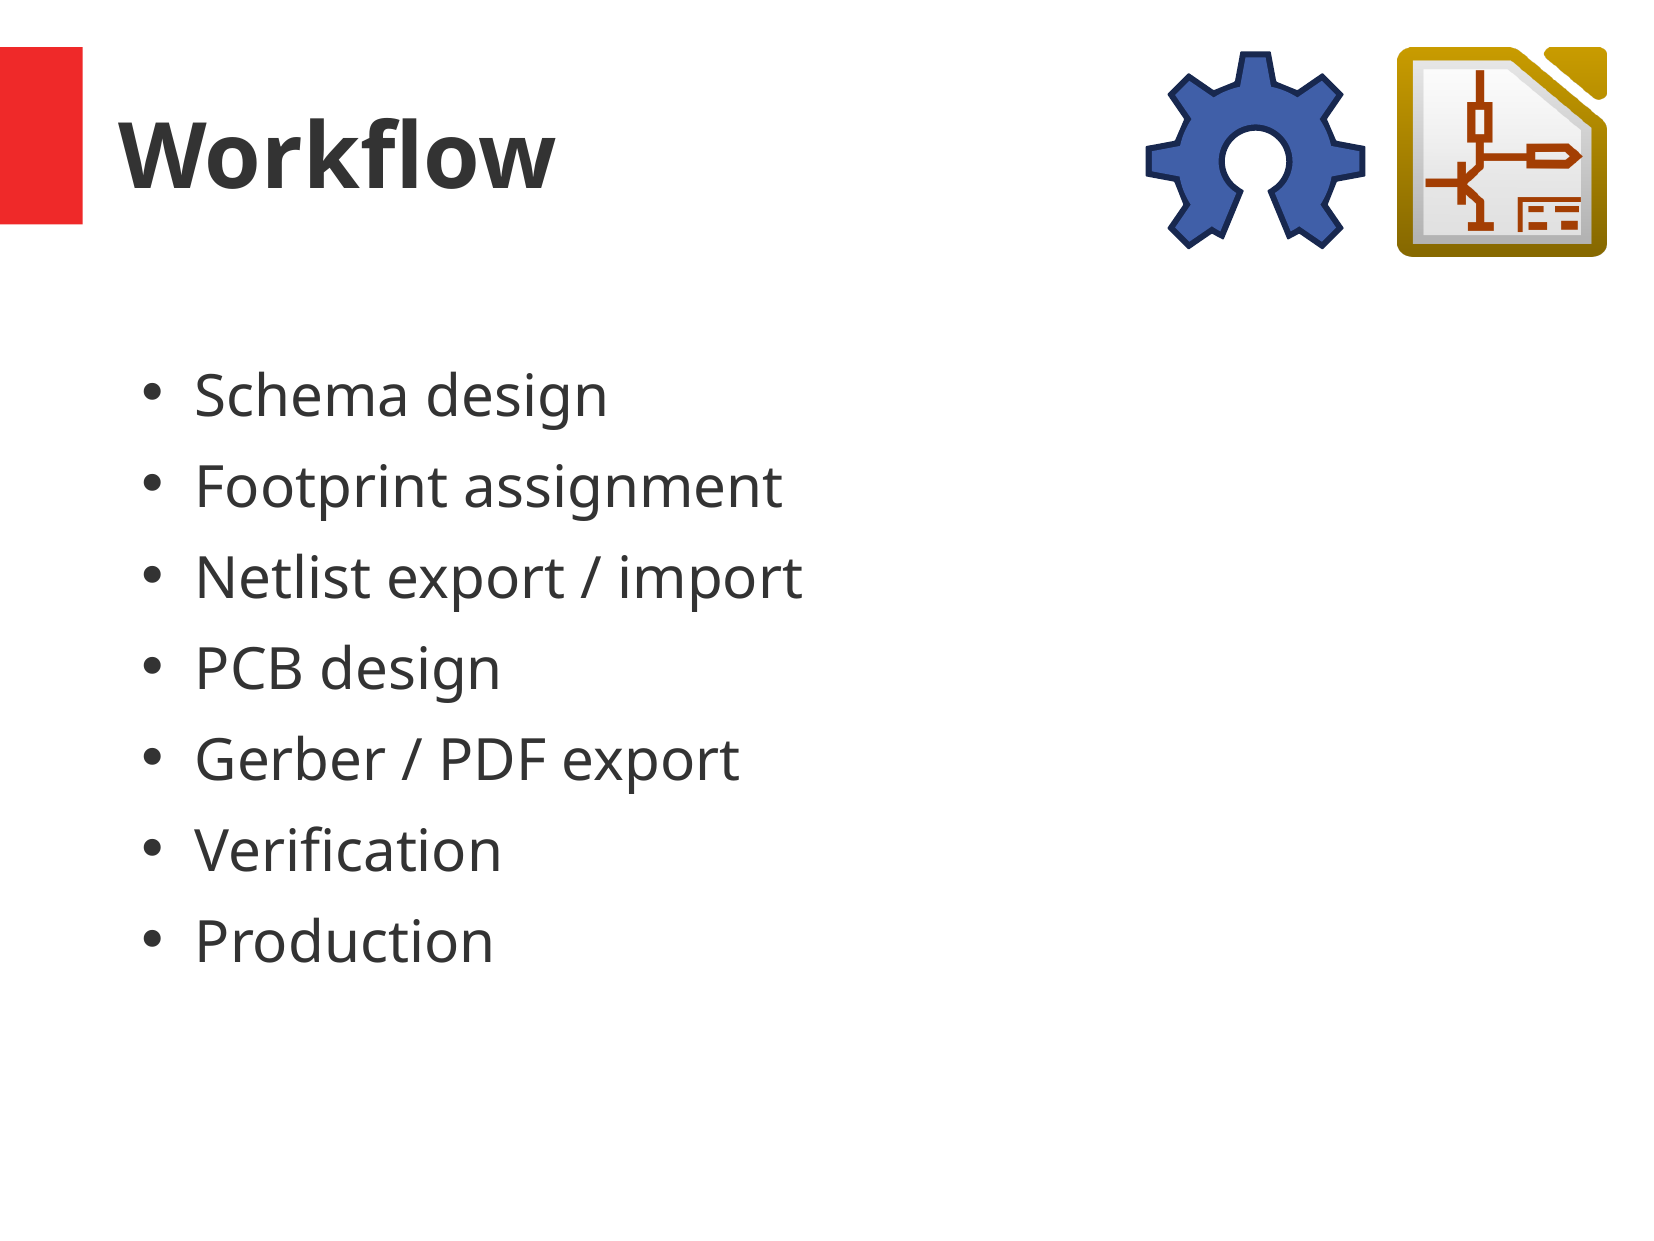

# Workflow
Schema design
Footprint assignment
Netlist export / import
PCB design
Gerber / PDF export
Verification
Production